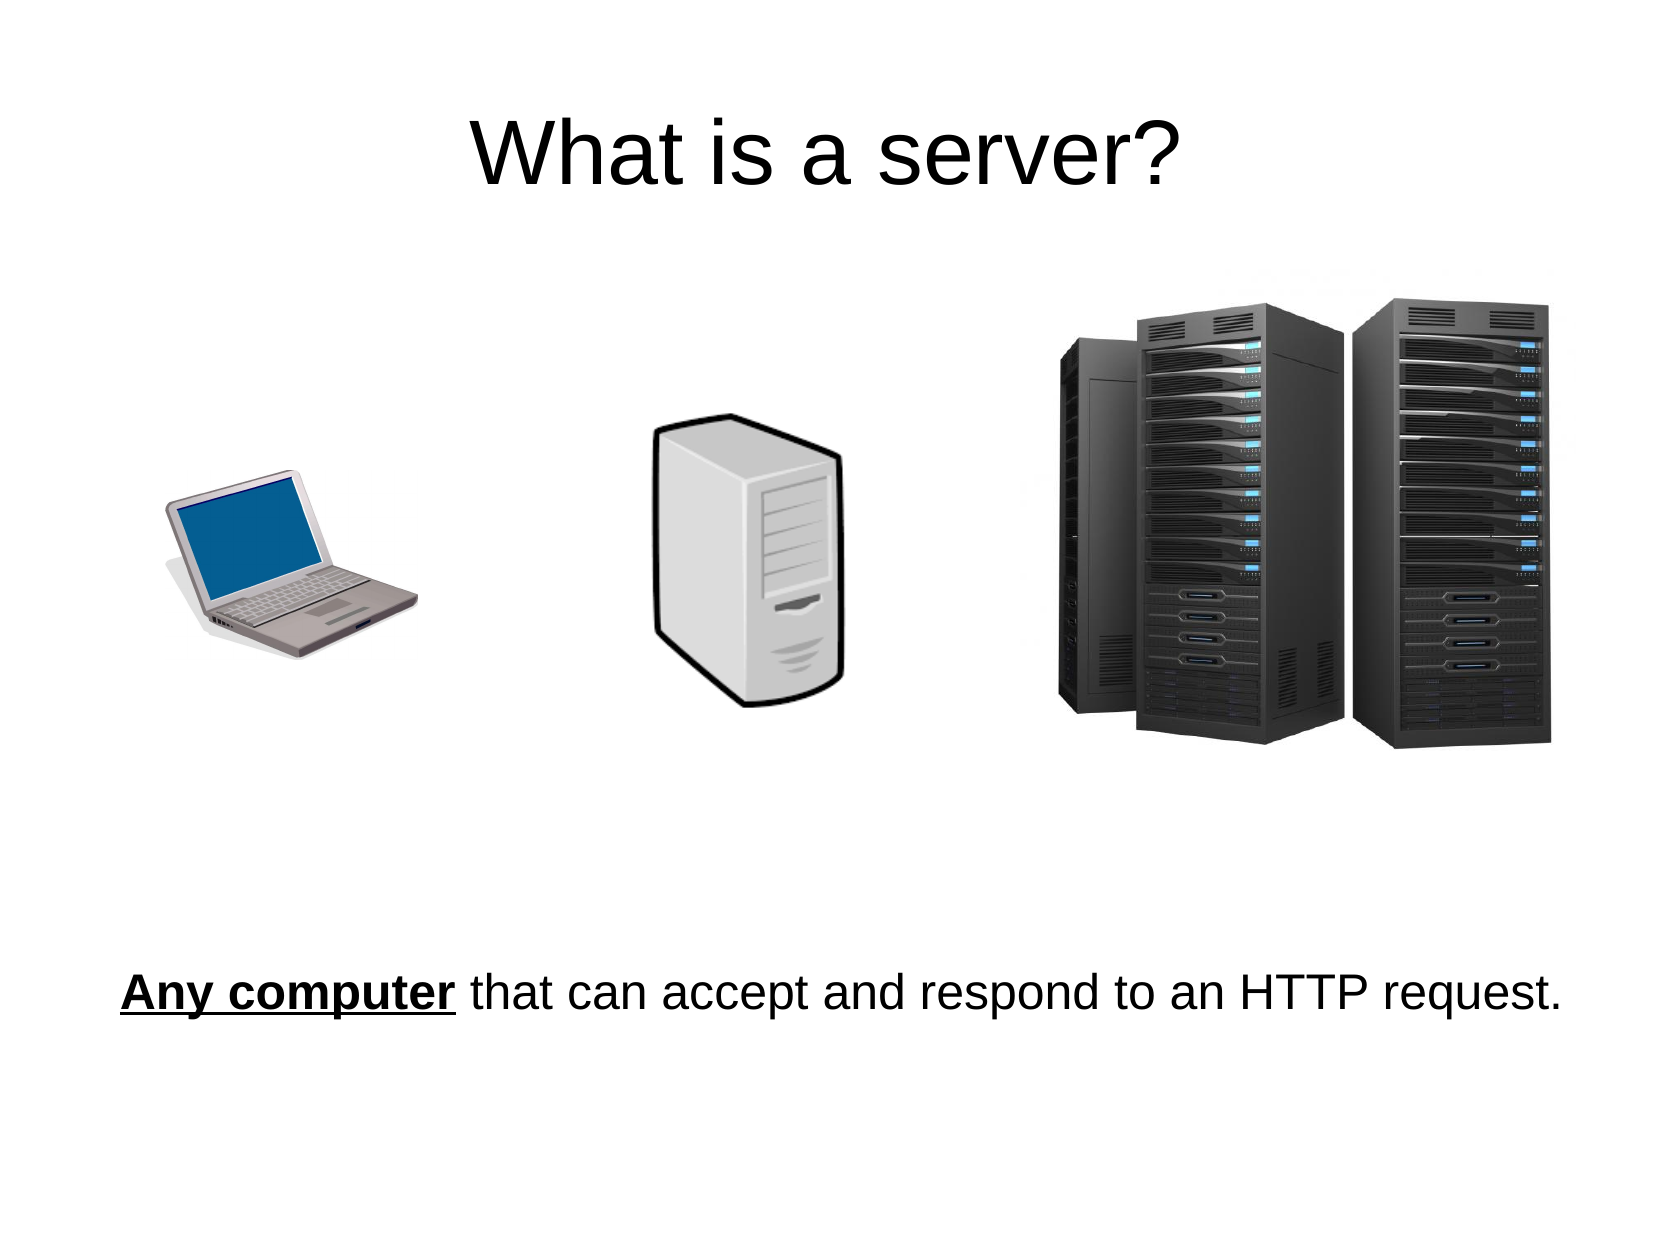

# What is a server?
Any computer that can accept and respond to an HTTP request.